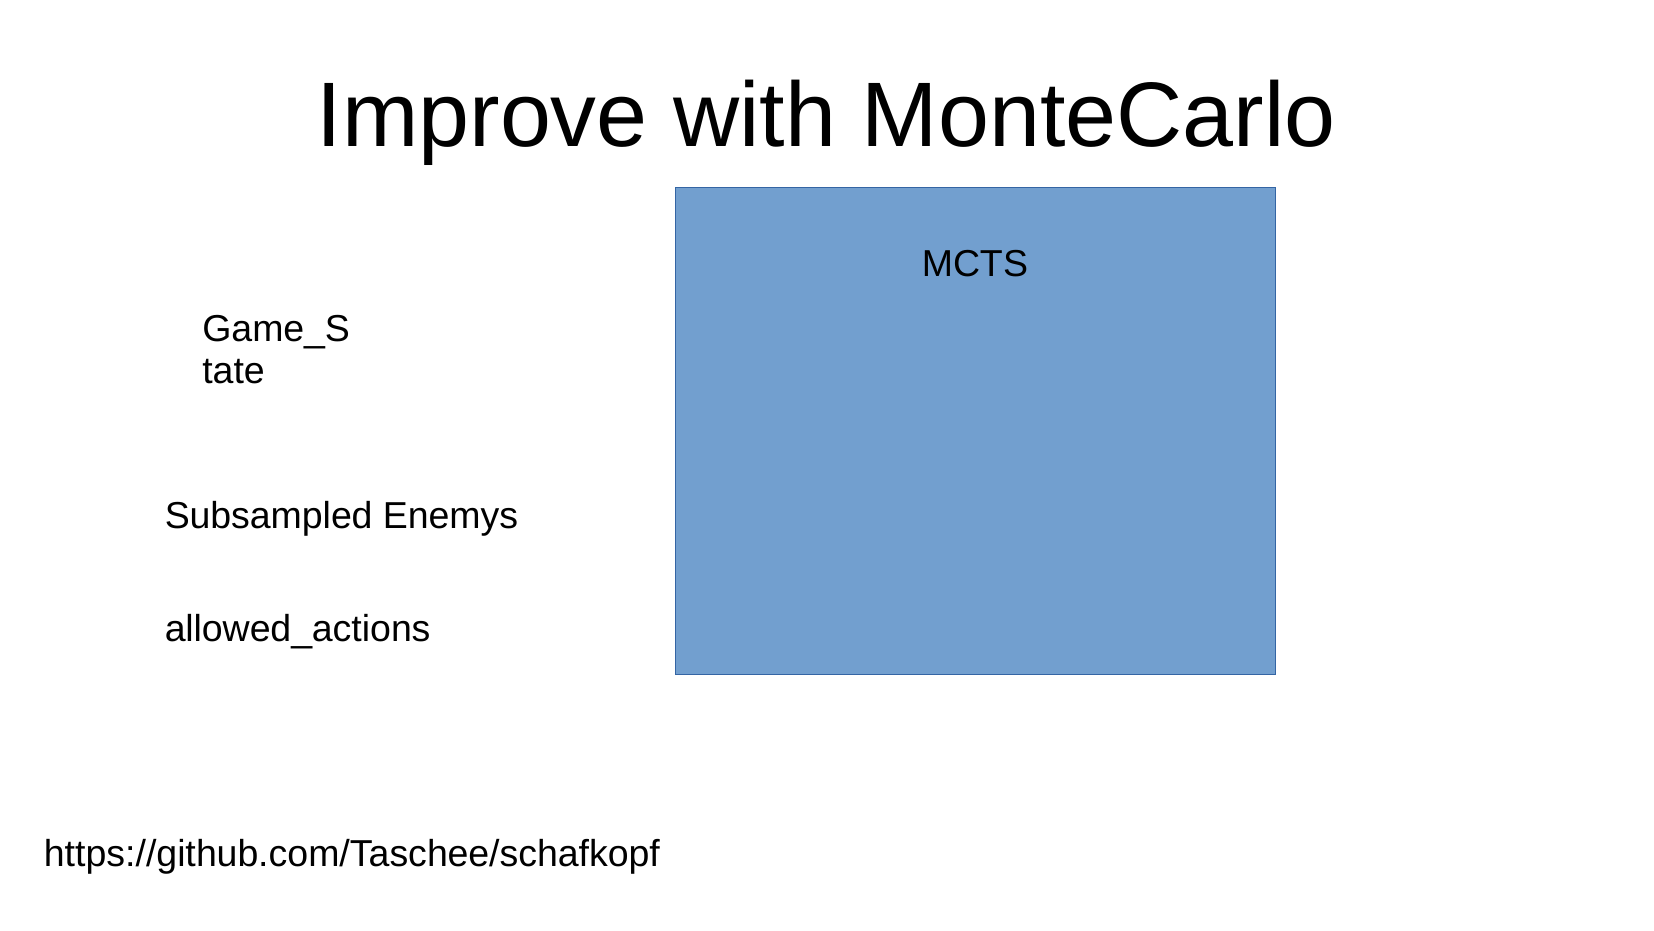

# Improve with MonteCarlo
MCTS
Game_State
Subsampled Enemys
allowed_actions
https://github.com/Taschee/schafkopf